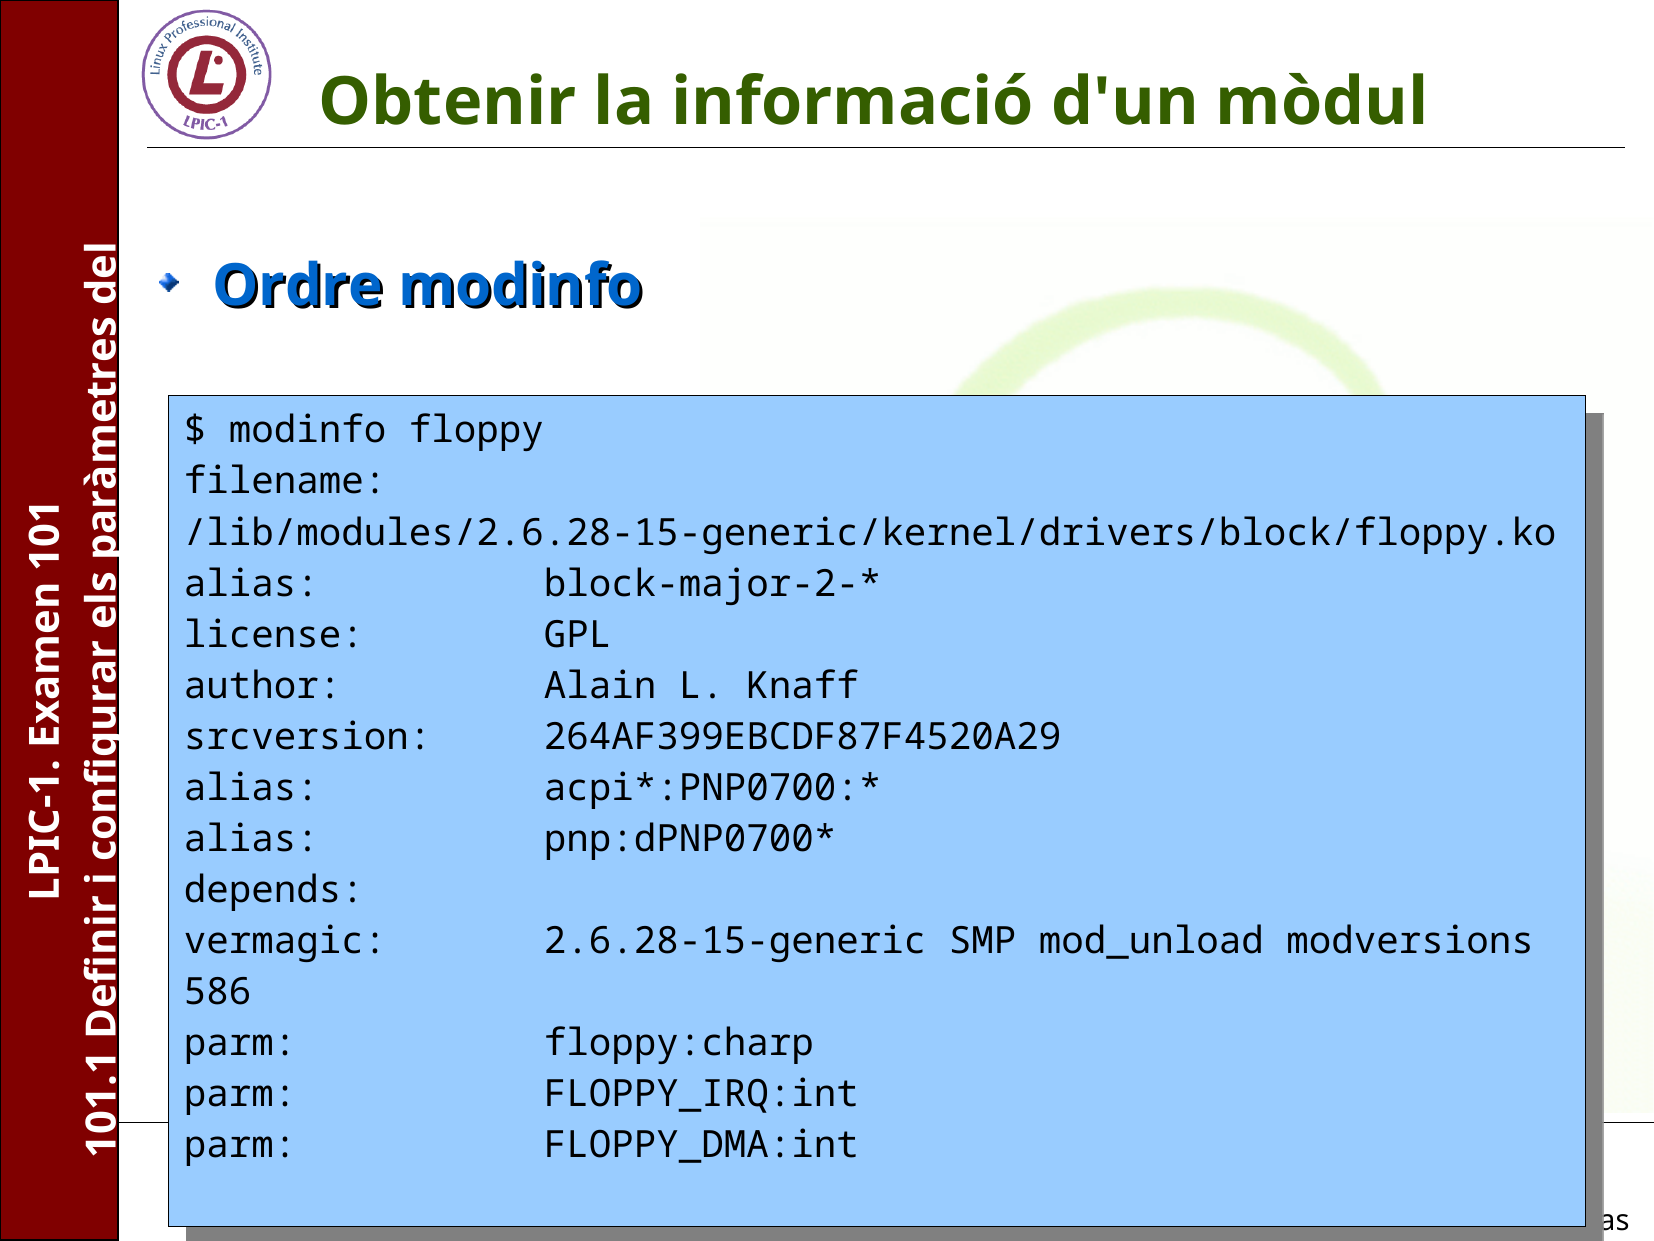

# Obtenir la informació d'un mòdul
Ordre modinfo
$ modinfo floppy
filename: /lib/modules/2.6.28-15-generic/kernel/drivers/block/floppy.ko
alias: block-major-2-*
license: GPL
author: Alain L. Knaff
srcversion: 264AF399EBCDF87F4520A29
alias: acpi*:PNP0700:*
alias: pnp:dPNP0700*
depends:
vermagic: 2.6.28-15-generic SMP mod_unload modversions 586
parm: floppy:charp
parm: FLOPPY_IRQ:int
parm: FLOPPY_DMA:int